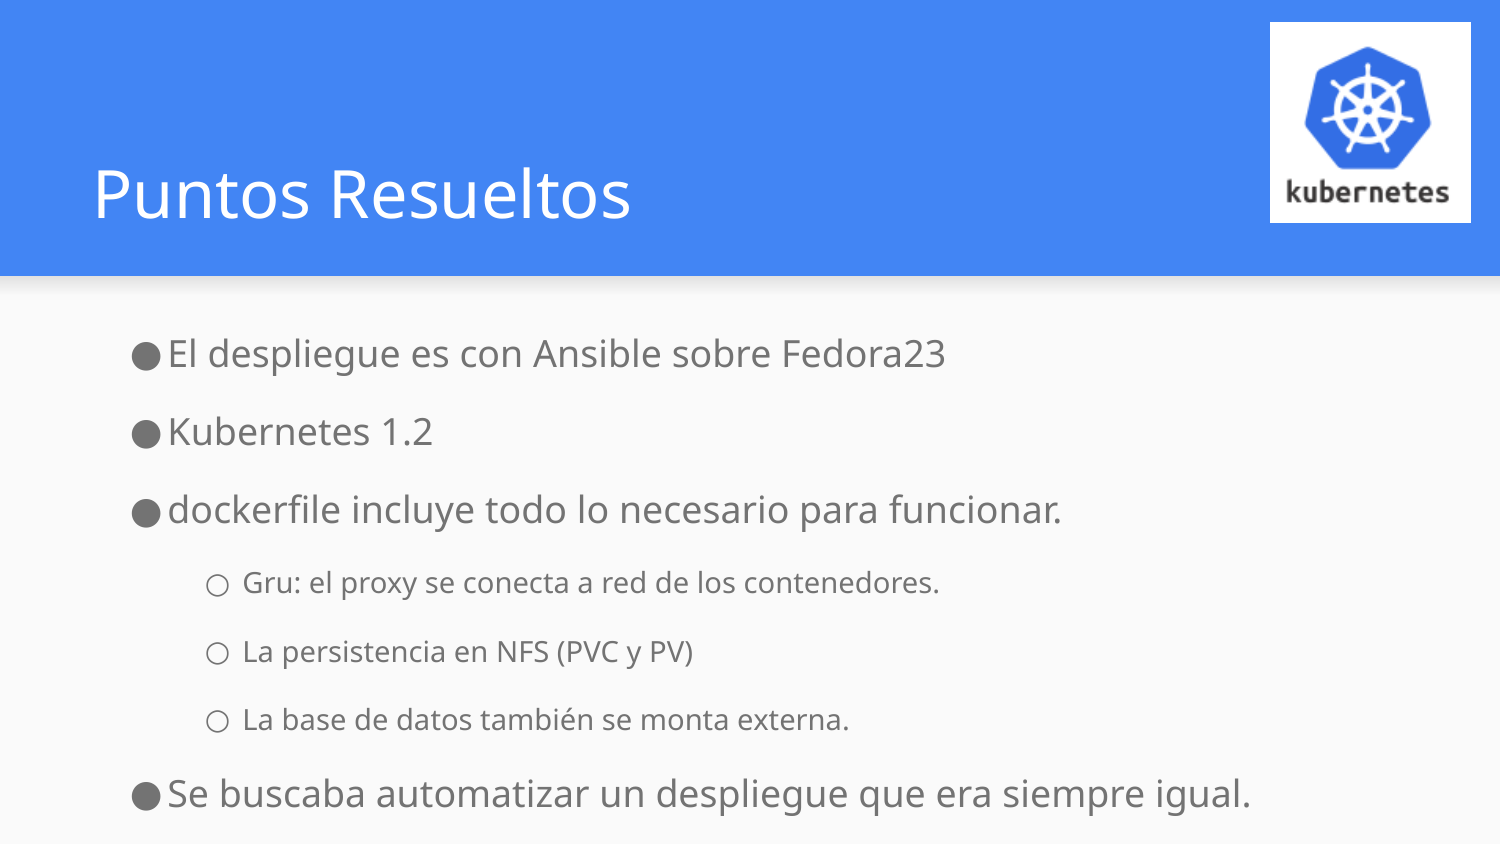

# Puntos Resueltos
El despliegue es con Ansible sobre Fedora23
Kubernetes 1.2
dockerfile incluye todo lo necesario para funcionar.
Gru: el proxy se conecta a red de los contenedores.
La persistencia en NFS (PVC y PV)
La base de datos también se monta externa.
Se buscaba automatizar un despliegue que era siempre igual.
Sólo uso ReplicationController, sin Service